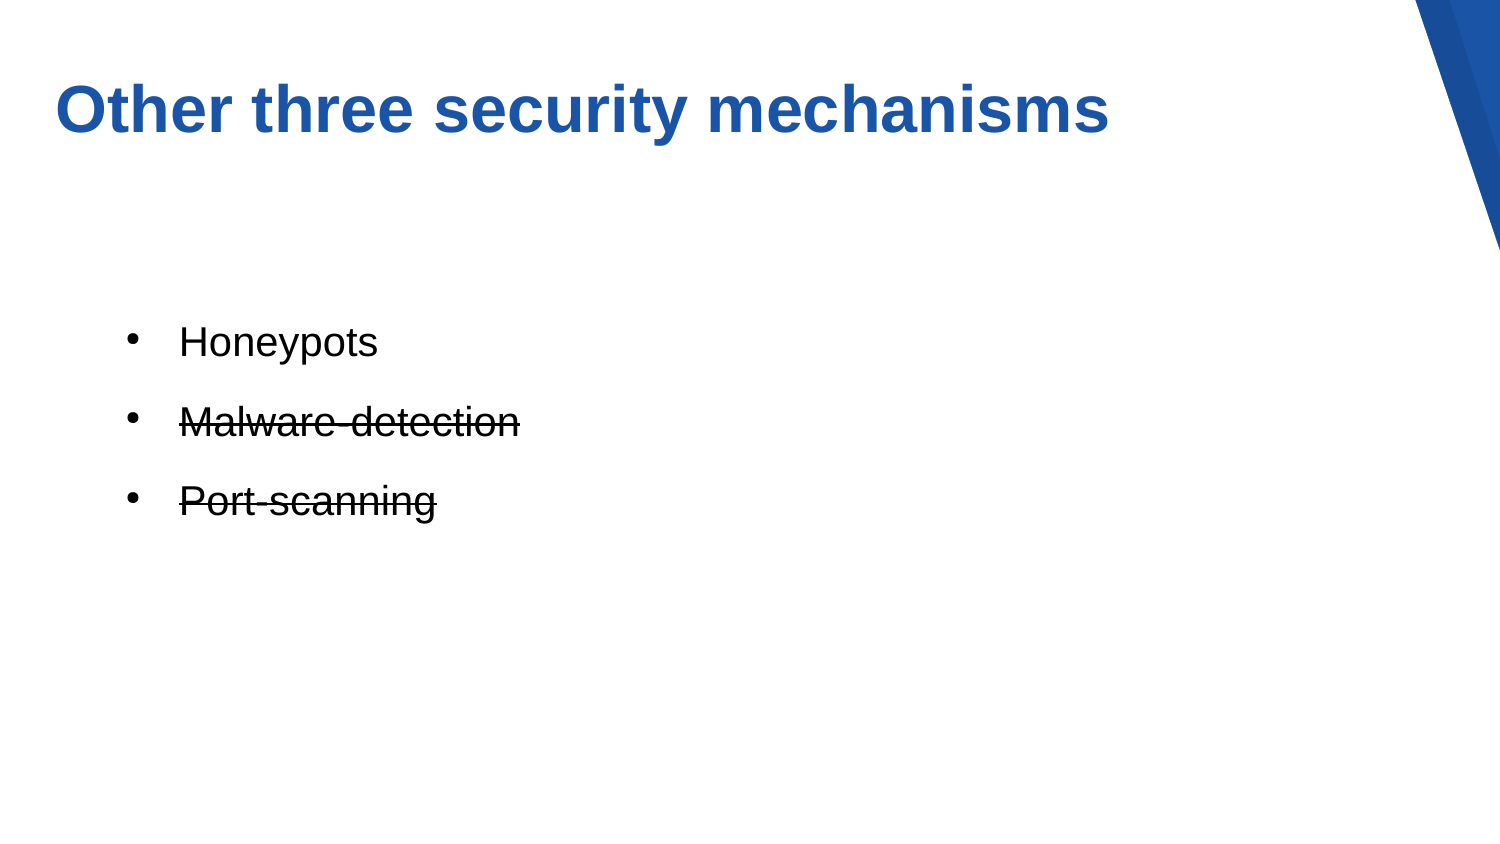

Other three security mechanisms
# Honeypots
Malware-detection
Port-scanning